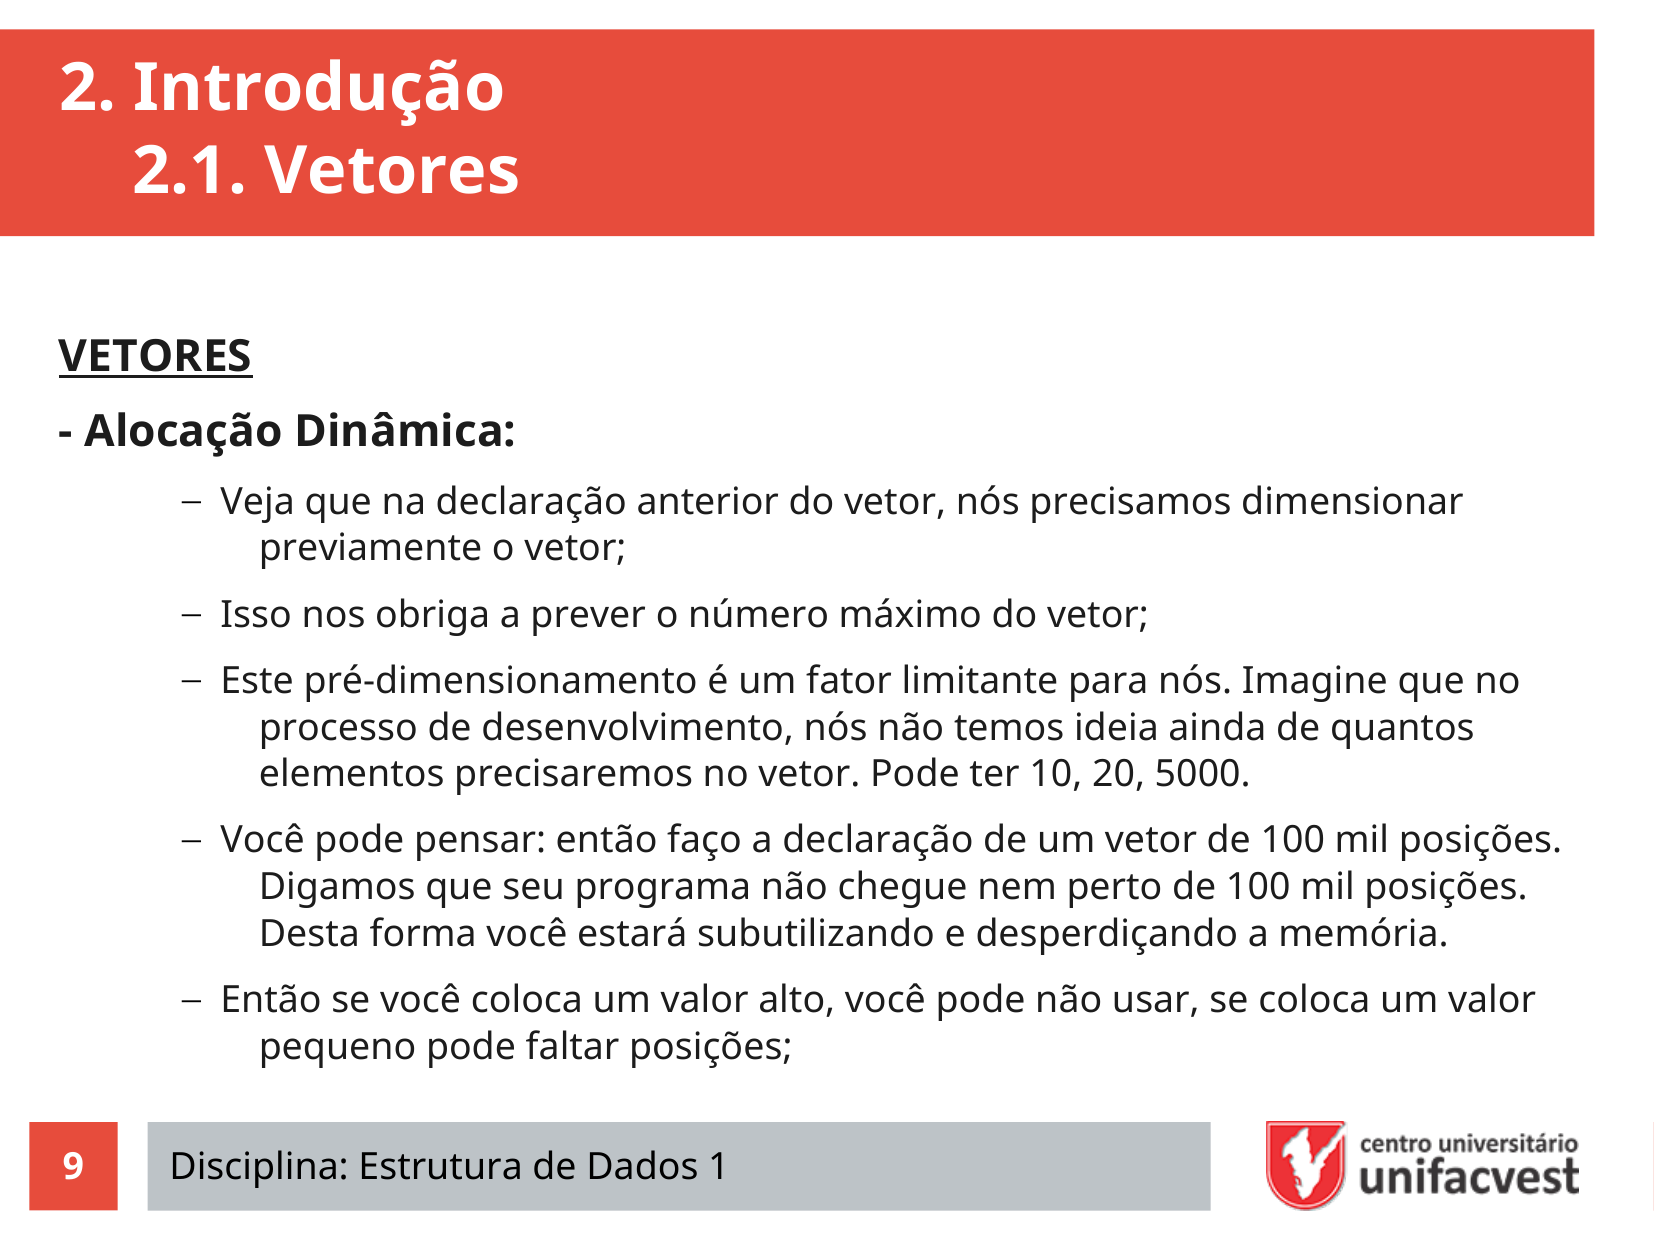

# 2. Introdução 2.1. Vetores
VETORES
- Alocação Dinâmica:
Veja que na declaração anterior do vetor, nós precisamos dimensionar previamente o vetor;
Isso nos obriga a prever o número máximo do vetor;
Este pré-dimensionamento é um fator limitante para nós. Imagine que no processo de desenvolvimento, nós não temos ideia ainda de quantos elementos precisaremos no vetor. Pode ter 10, 20, 5000.
Você pode pensar: então faço a declaração de um vetor de 100 mil posições. Digamos que seu programa não chegue nem perto de 100 mil posições. Desta forma você estará subutilizando e desperdiçando a memória.
Então se você coloca um valor alto, você pode não usar, se coloca um valor pequeno pode faltar posições;
9
Disciplina: Estrutura de Dados 1